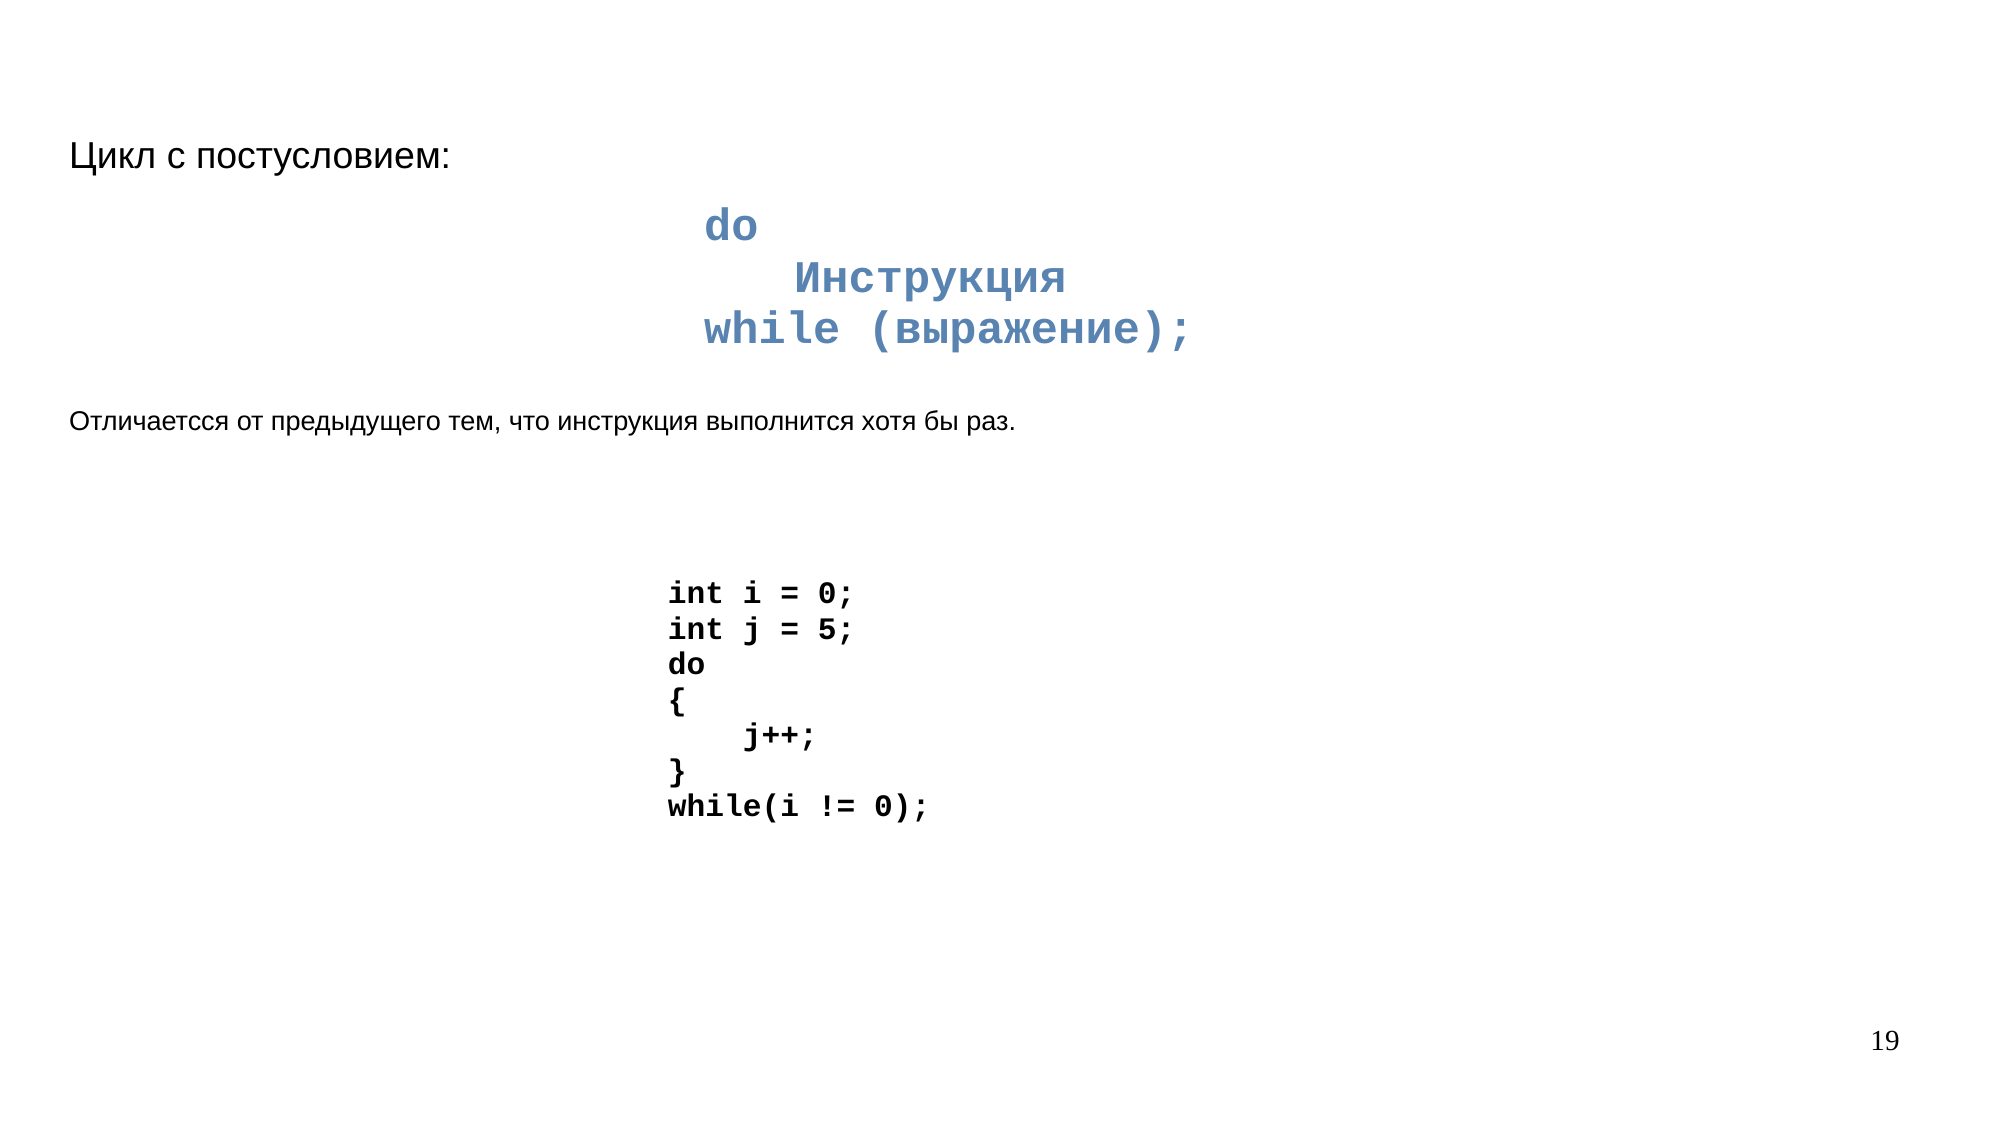

Цикл с постусловием:
do
 Инструкция
while (выражение);
Отличаетсся от предыдущего тем, что инструкция выполнится хотя бы раз.
int i = 0;
int j = 5;
do
{
 j++;
}
while(i != 0);
19